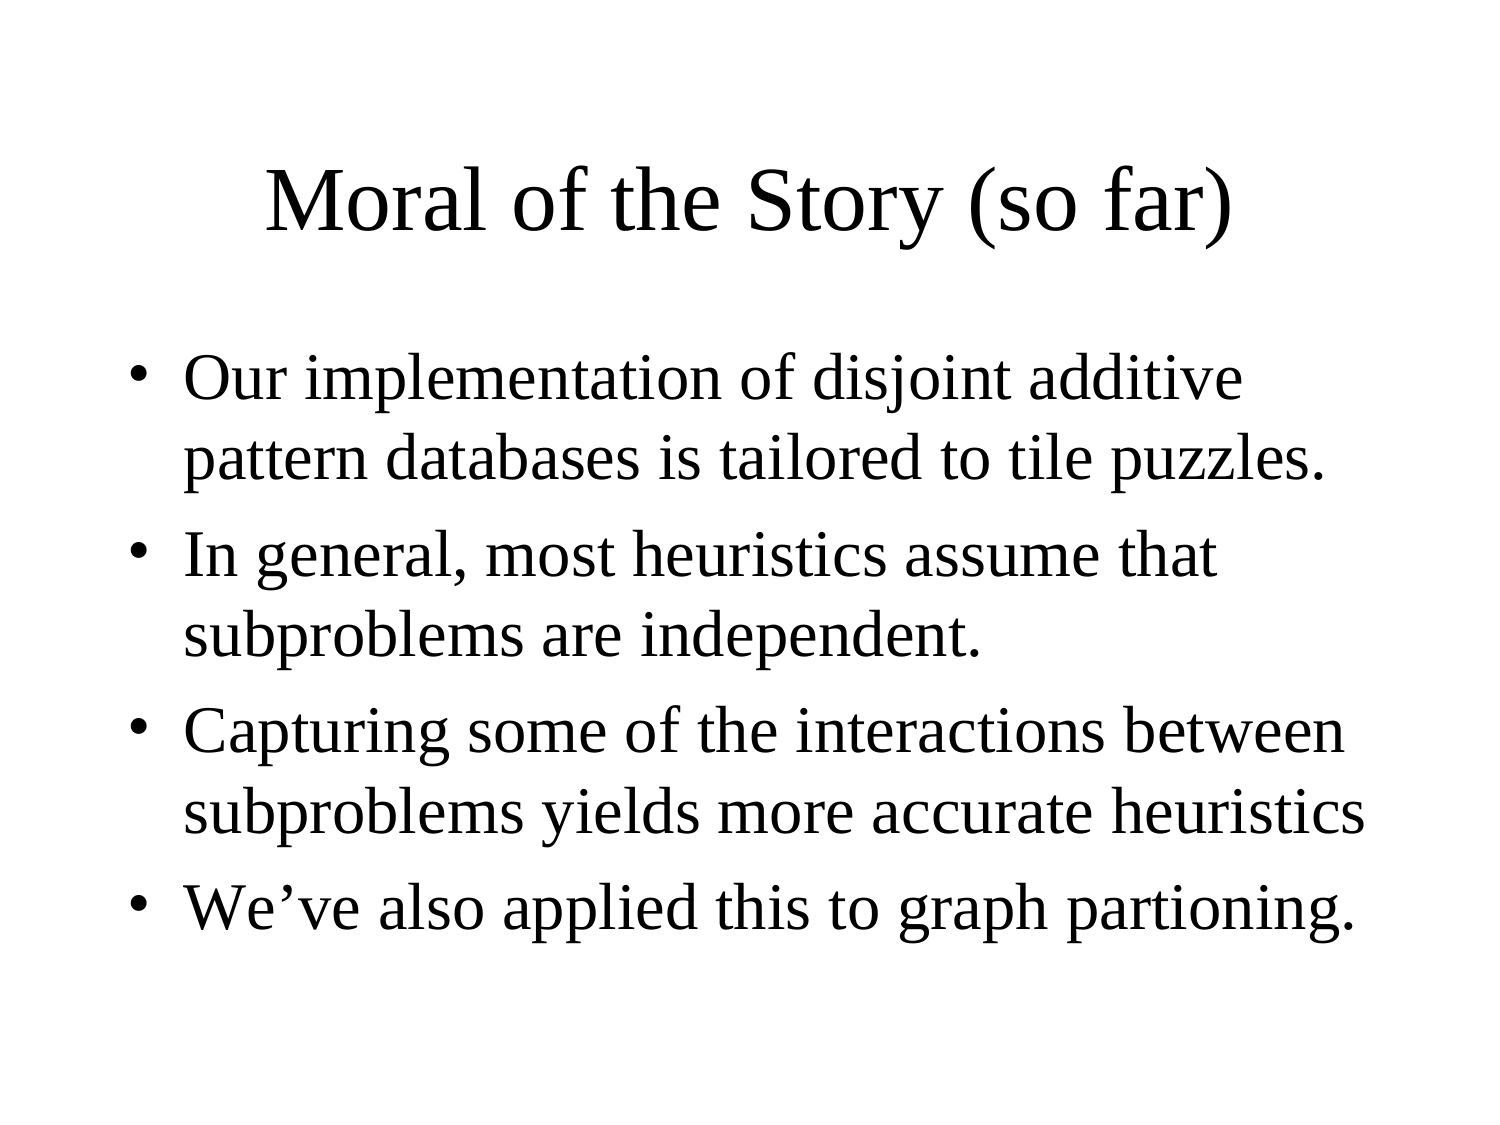

# Moral of the Story (so far)
Our implementation of disjoint additive pattern databases is tailored to tile puzzles.
In general, most heuristics assume that subproblems are independent.
Capturing some of the interactions between subproblems yields more accurate heuristics
We’ve also applied this to graph partioning.